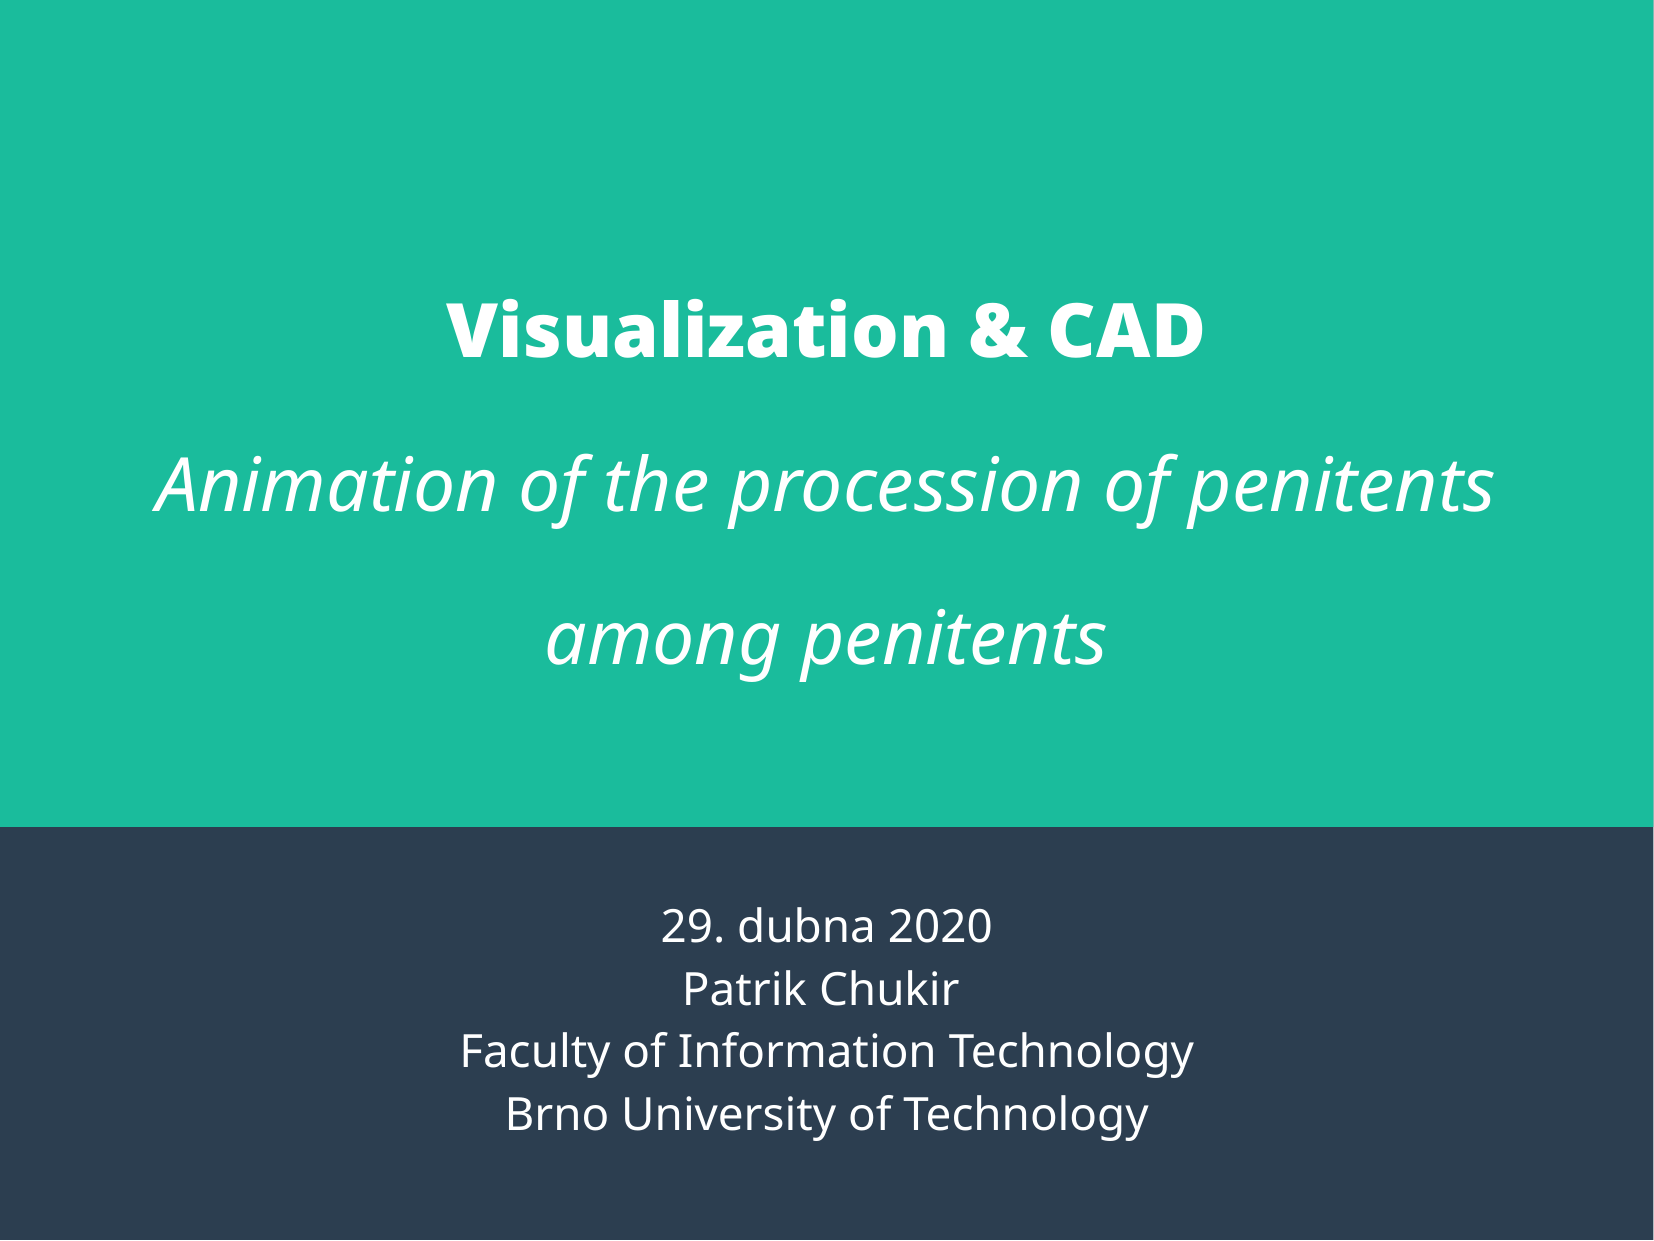

# Visualization & CAD Animation of the procession of penitents among penitents
29. dubna 2020
Patrik Chukir
Faculty of Information Technology
Brno University of Technology